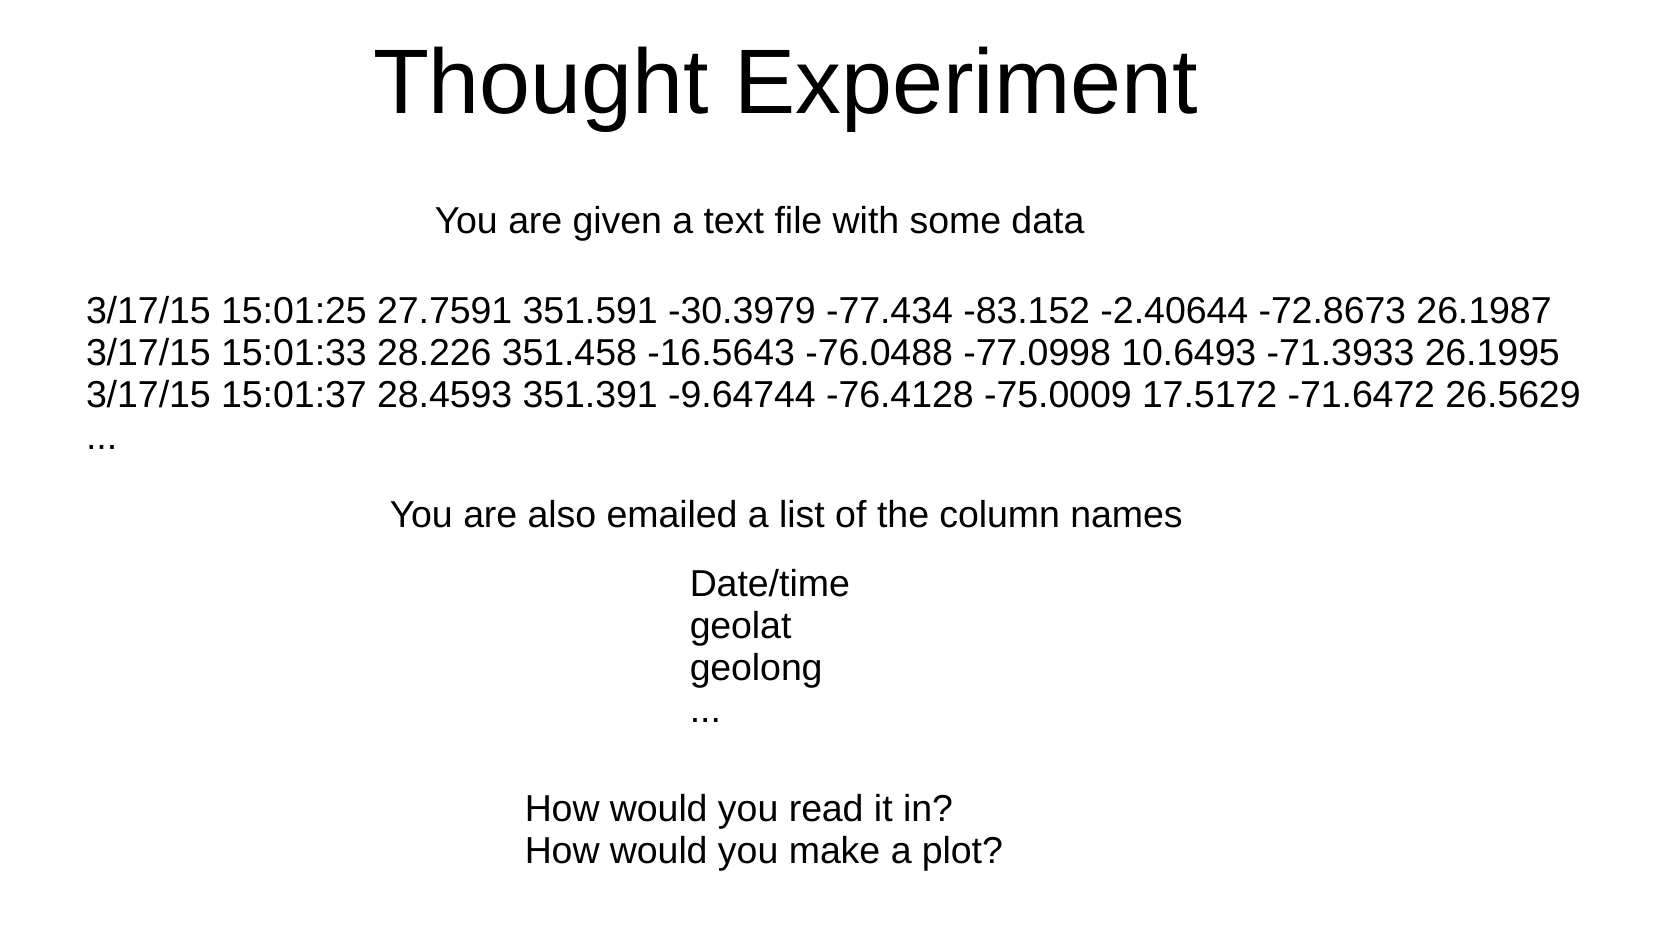

# Thought Experiment
You are given a text file with some data
3/17/15 15:01:25 27.7591 351.591 -30.3979 -77.434 -83.152 -2.40644 -72.8673 26.1987
3/17/15 15:01:33 28.226 351.458 -16.5643 -76.0488 -77.0998 10.6493 -71.3933 26.1995
3/17/15 15:01:37 28.4593 351.391 -9.64744 -76.4128 -75.0009 17.5172 -71.6472 26.5629
...
You are also emailed a list of the column names
Date/time
geolat
geolong
...
How would you read it in?
How would you make a plot?